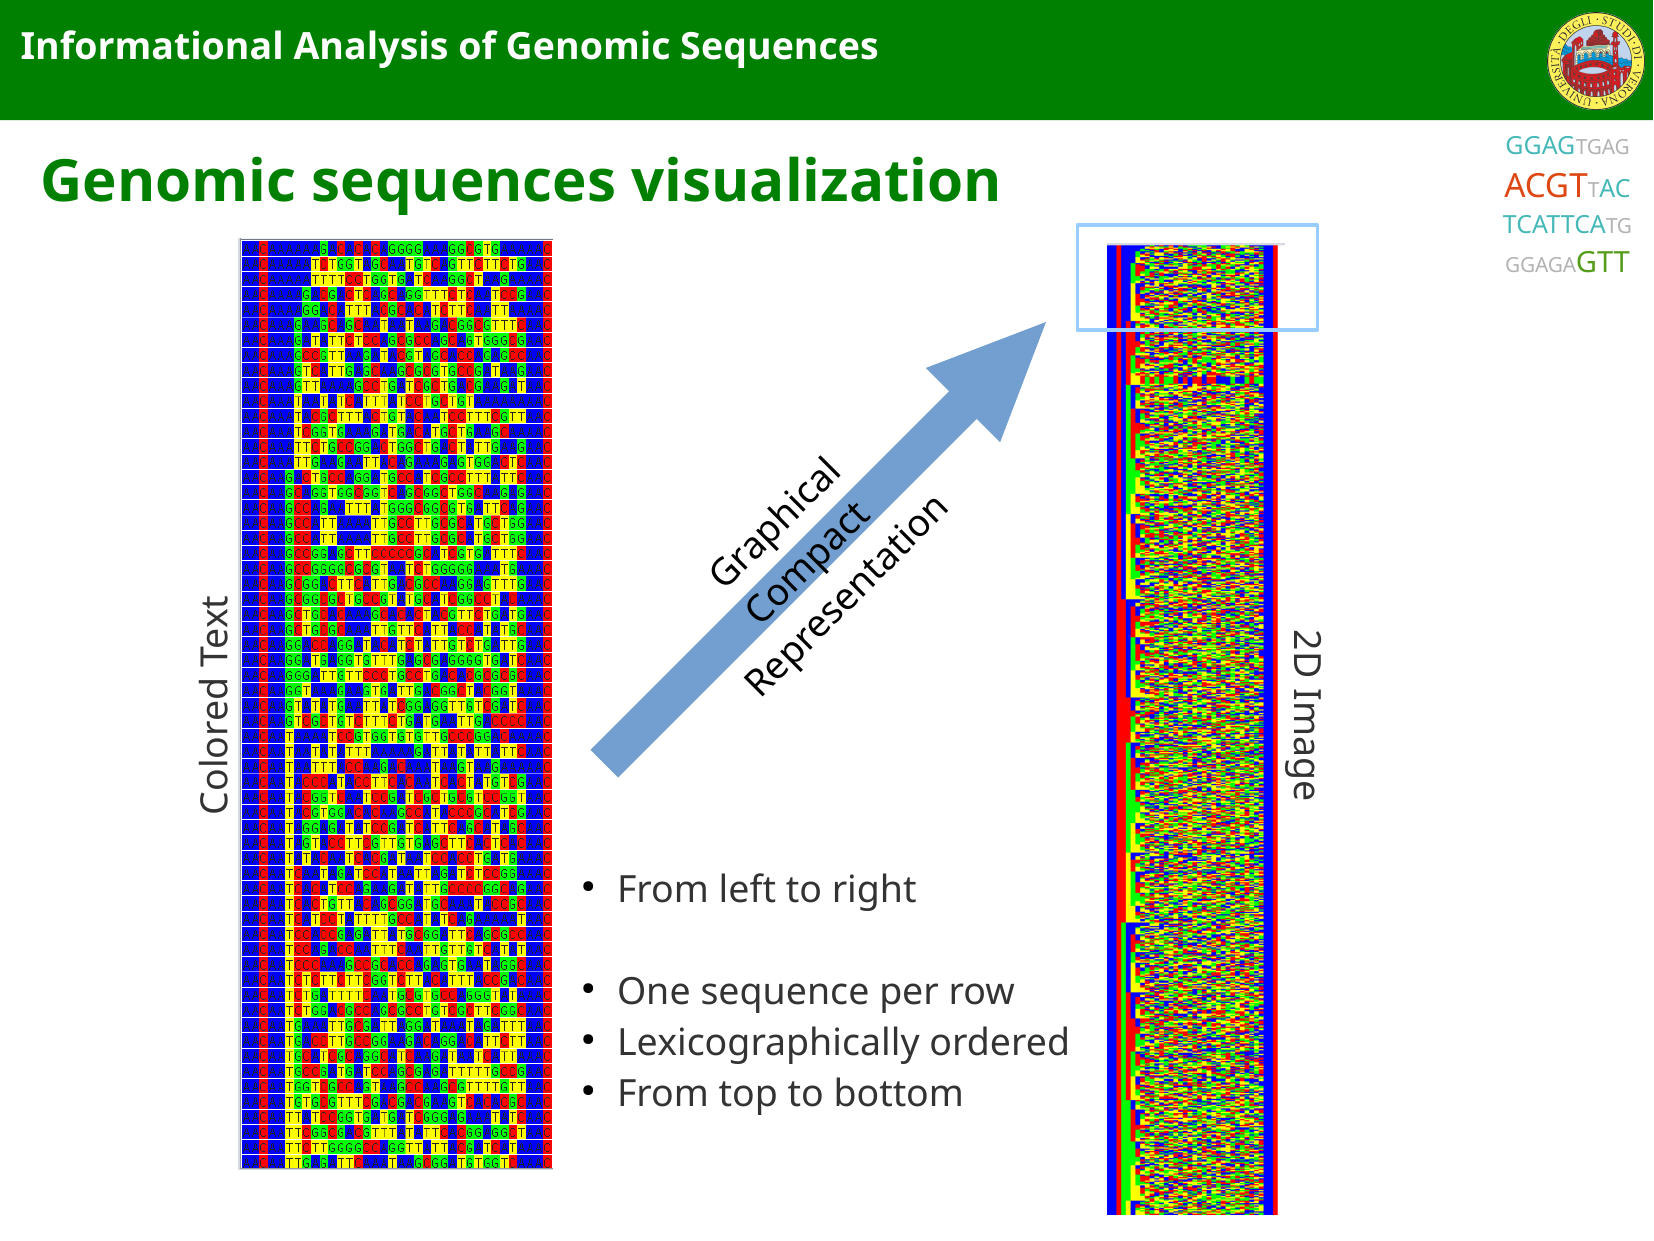

Informational Analysis of Genomic Sequences
GGAGTGAGACGTTACTCATTCATGGGAGAGTT
Genomic sequences visualization
Graphical
Compact
Representation
Colored Text
2D Image
From left to right
One sequence per row
Lexicographically ordered
From top to bottom